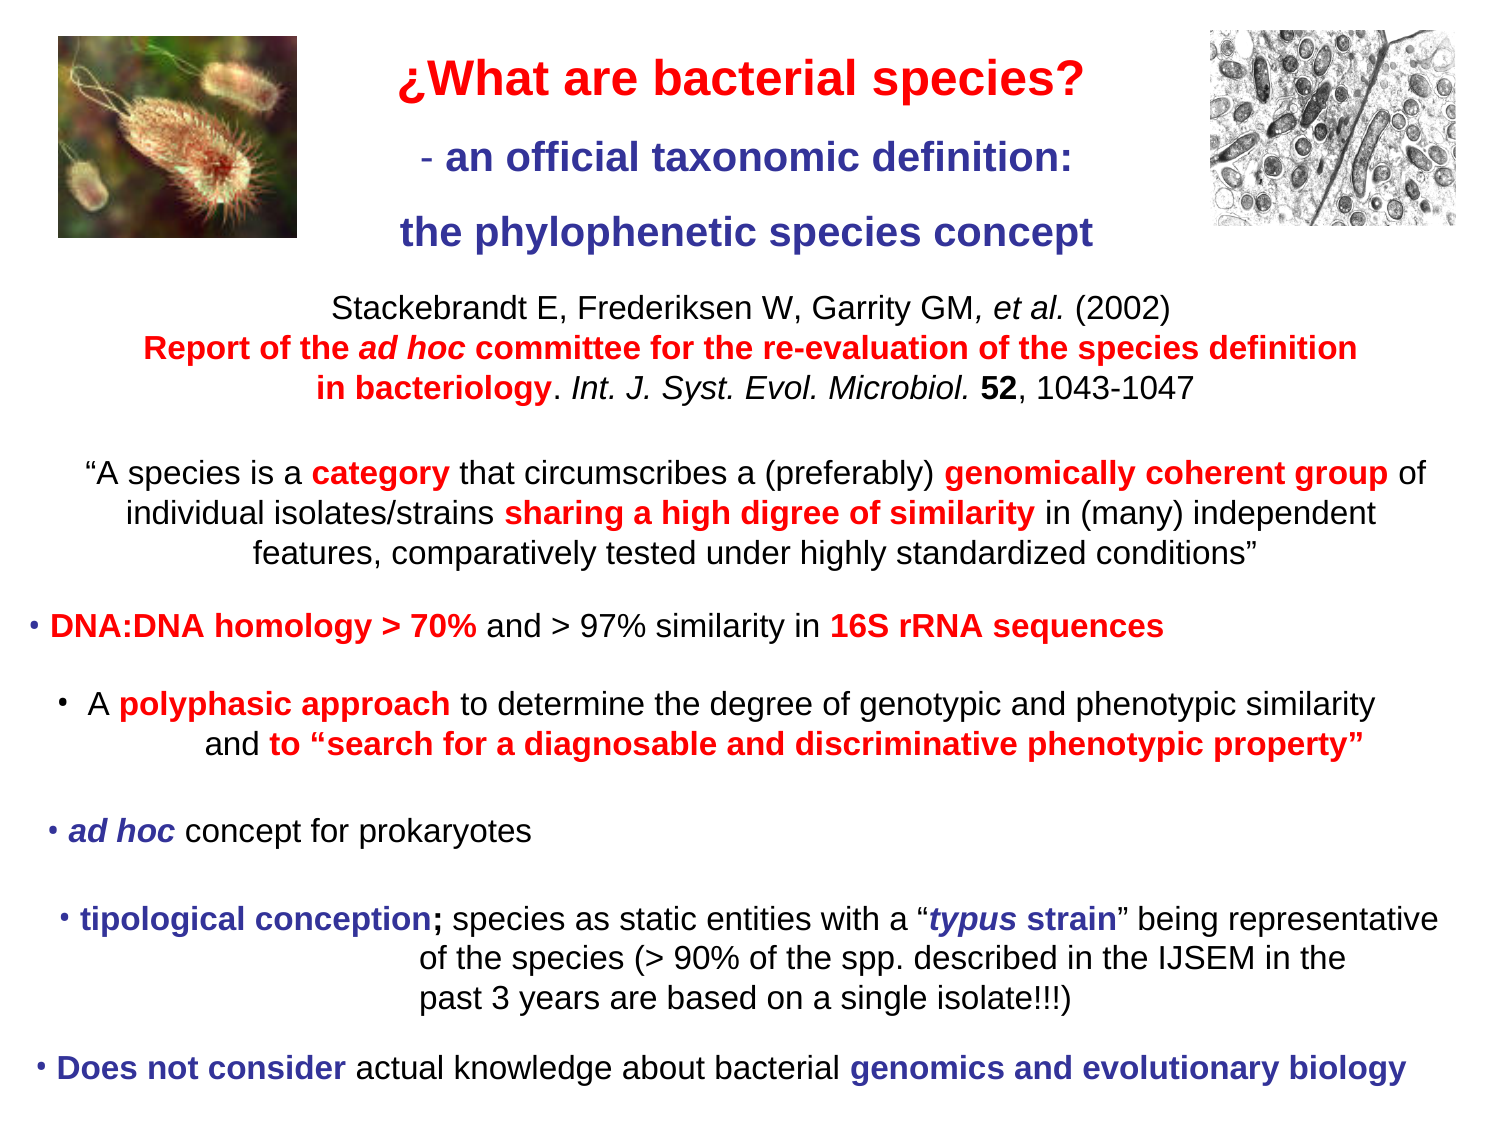

¿What are bacterial species?
 an official taxonomic definition:
the phylophenetic species concept
Stackebrandt E, Frederiksen W, Garrity GM, et al. (2002)
Report of the ad hoc committee for the re-evaluation of the species definition
in bacteriology. Int. J. Syst. Evol. Microbiol. 52, 1043-1047
“A species is a category that circumscribes a (preferably) genomically coherent group of
individual isolates/strains sharing a high digree of similarity in (many) independent
features, comparatively tested under highly standardized conditions”
 DNA:DNA homology > 70% and > 97% similarity in 16S rRNA sequences
 A polyphasic approach to determine the degree of genotypic and phenotypic similarity
 and to “search for a diagnosable and discriminative phenotypic property”
 ad hoc concept for prokaryotes
 tipological conception; species as static entities with a “typus strain” being representative
 of the species (> 90% of the spp. described in the IJSEM in the
 past 3 years are based on a single isolate!!!)
 Does not consider actual knowledge about bacterial genomics and evolutionary biology